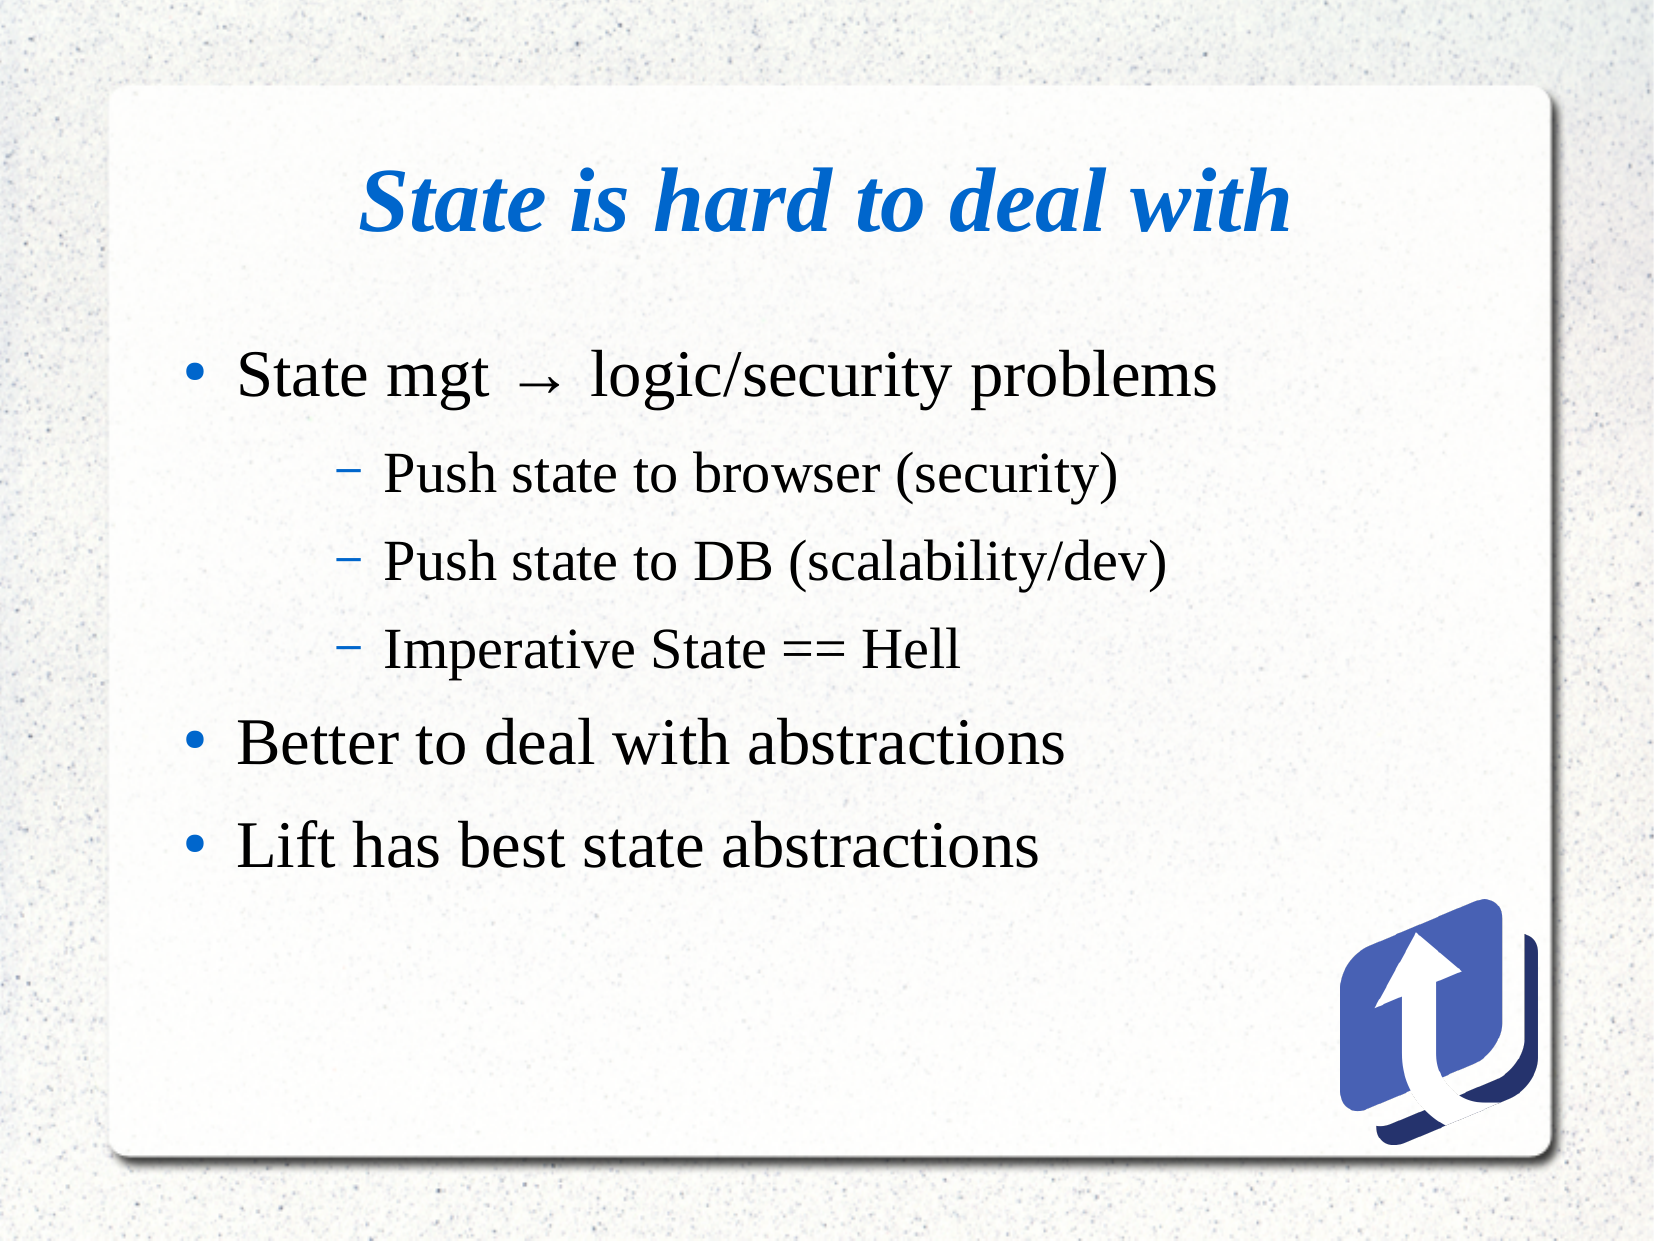

# State is hard to deal with
State mgt → logic/security problems
Push state to browser (security)
Push state to DB (scalability/dev)
Imperative State == Hell
Better to deal with abstractions
Lift has best state abstractions